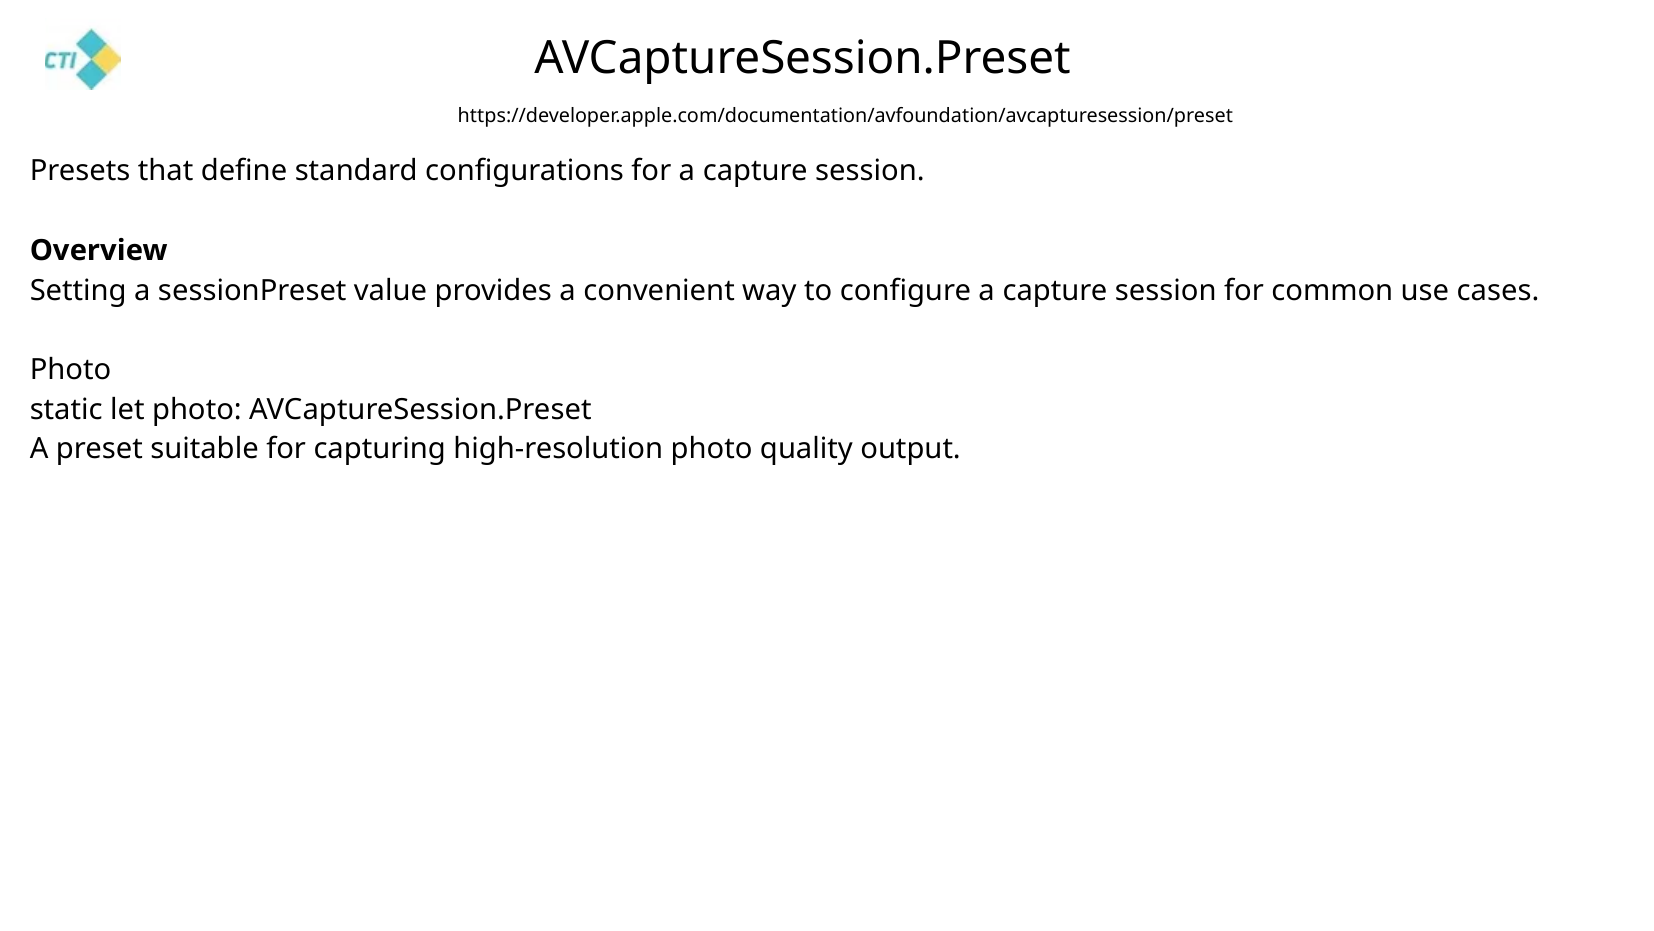

AVCaptureSession.Preset
https://developer.apple.com/documentation/avfoundation/avcapturesession/preset
Presets that define standard configurations for a capture session.
Overview
Setting a sessionPreset value provides a convenient way to configure a capture session for common use cases.
Photo
static let photo: AVCaptureSession.Preset
A preset suitable for capturing high-resolution photo quality output.